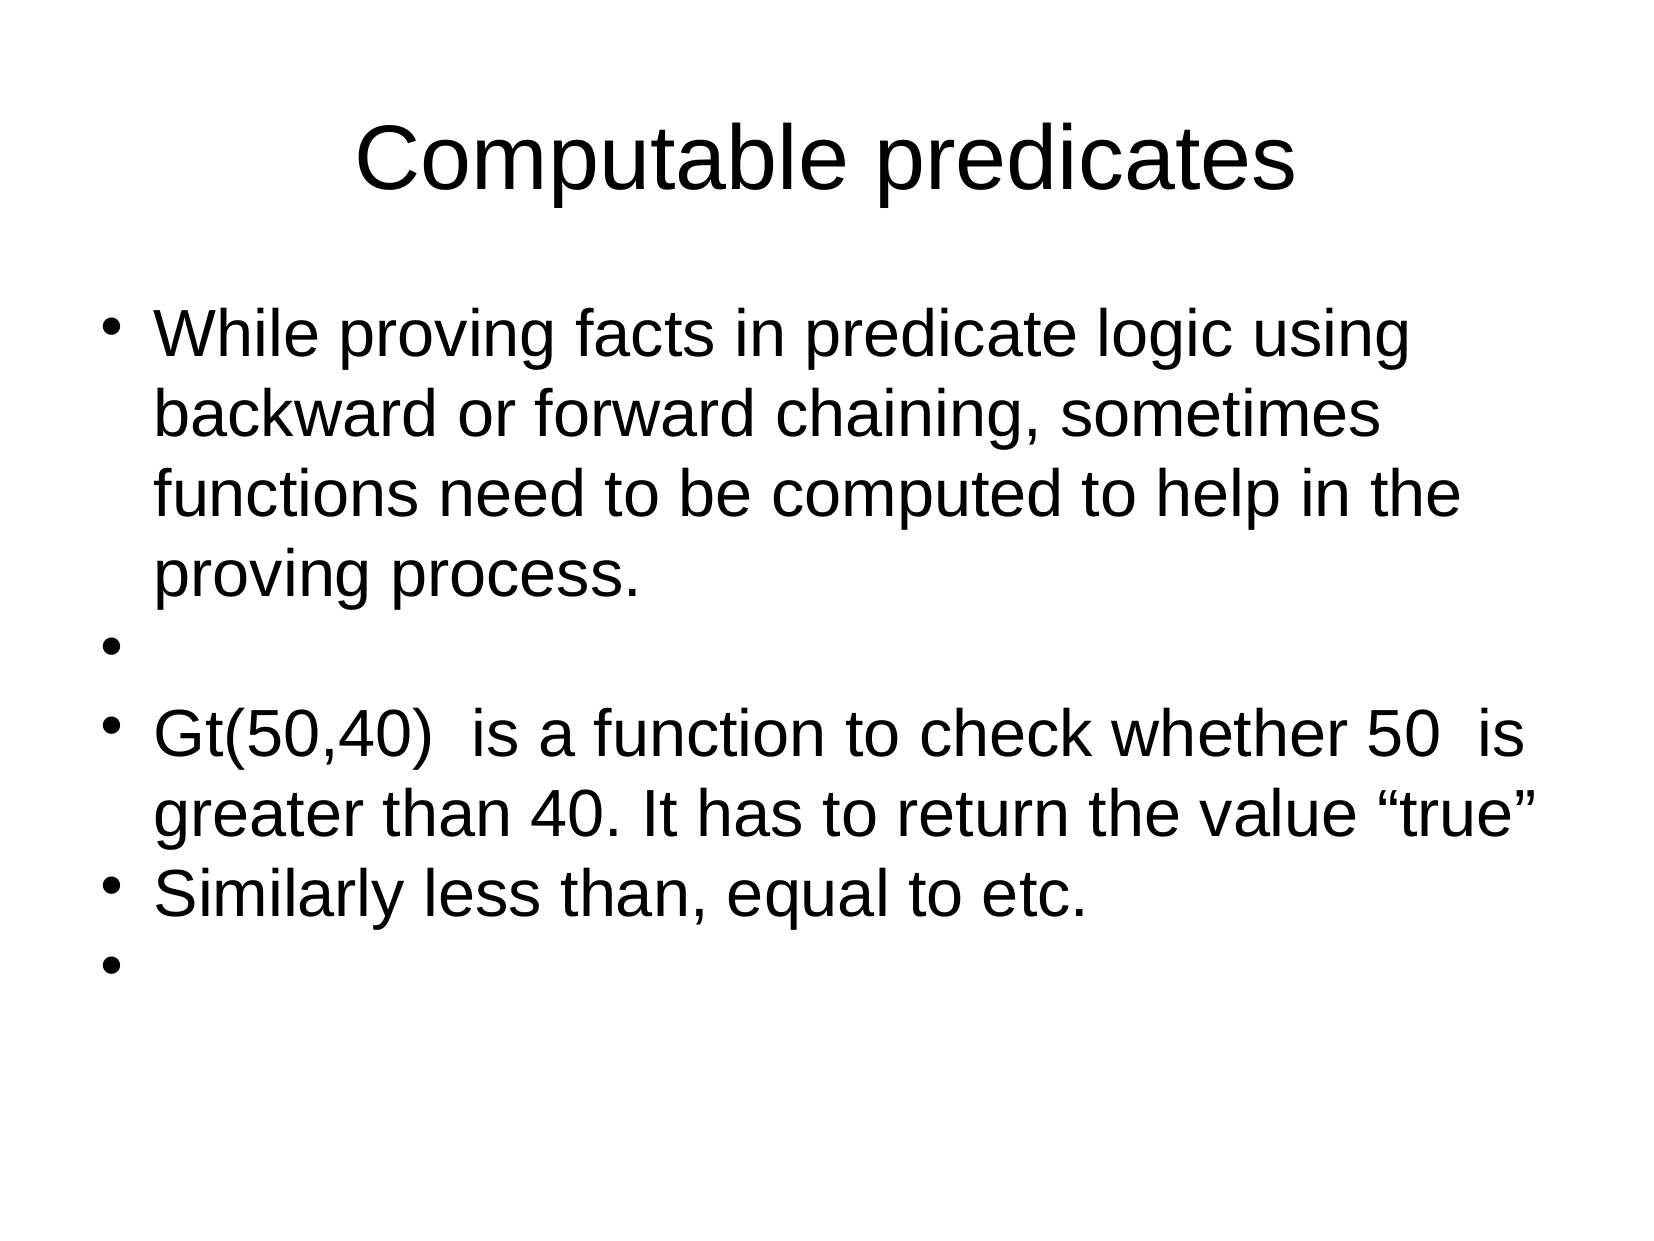

Computable predicates
While proving facts in predicate logic using backward or forward chaining, sometimes functions need to be computed to help in the proving process.
Gt(50,40) is a function to check whether 50 is greater than 40. It has to return the value “true”
Similarly less than, equal to etc.